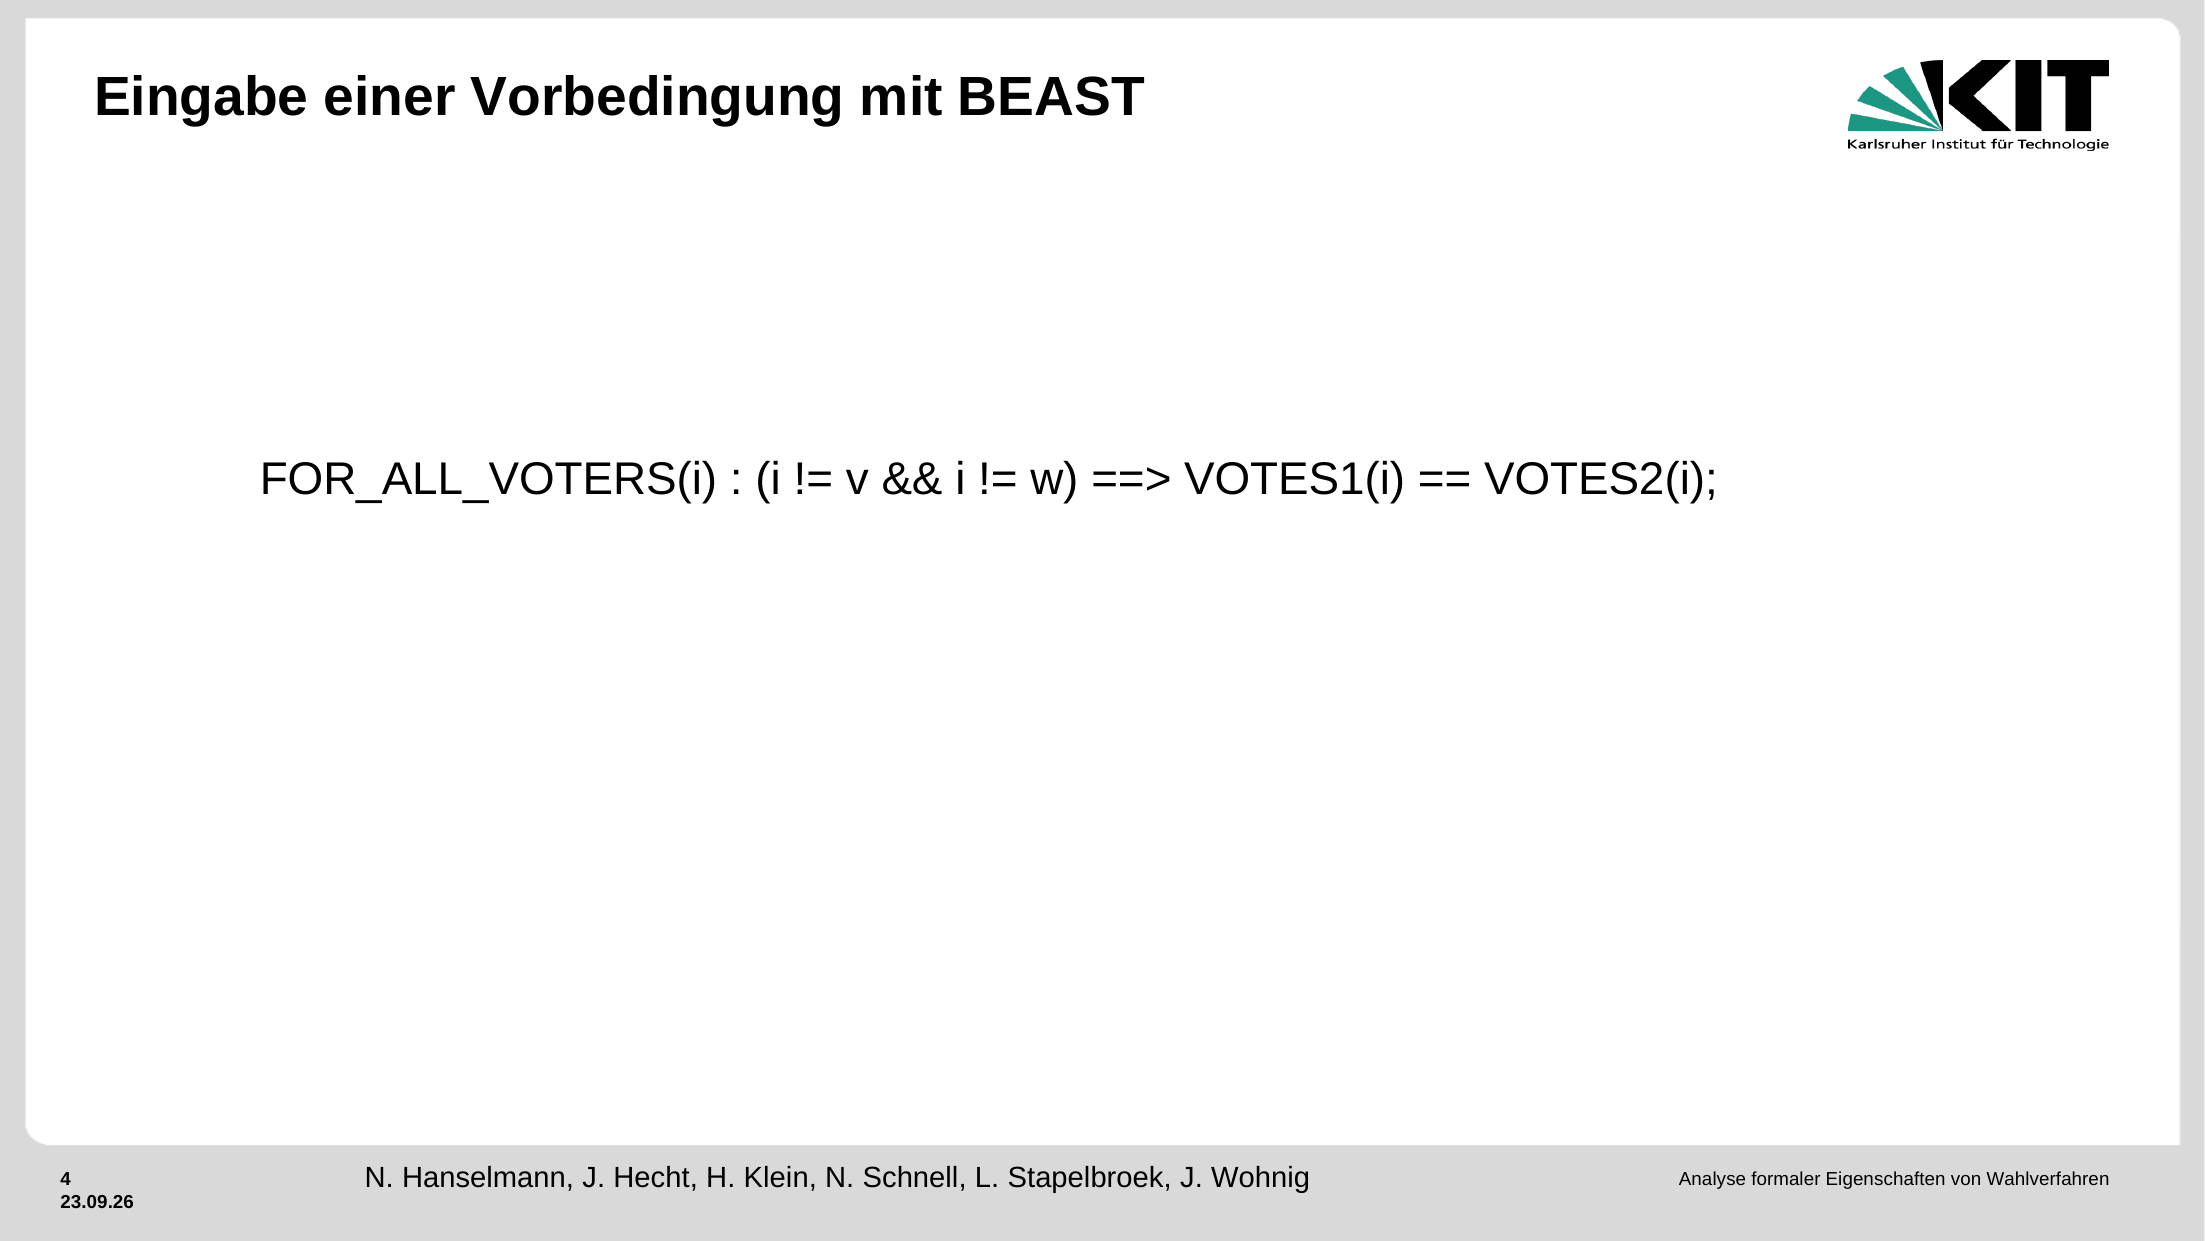

# Eingabe einer Vorbedingung mit BEAST
FOR_ALL_VOTERS(i) : (i != v && i != w) ==> VOTES1(i) == VOTES2(i);
Prof. Max Mustermann – Präsentationstitel